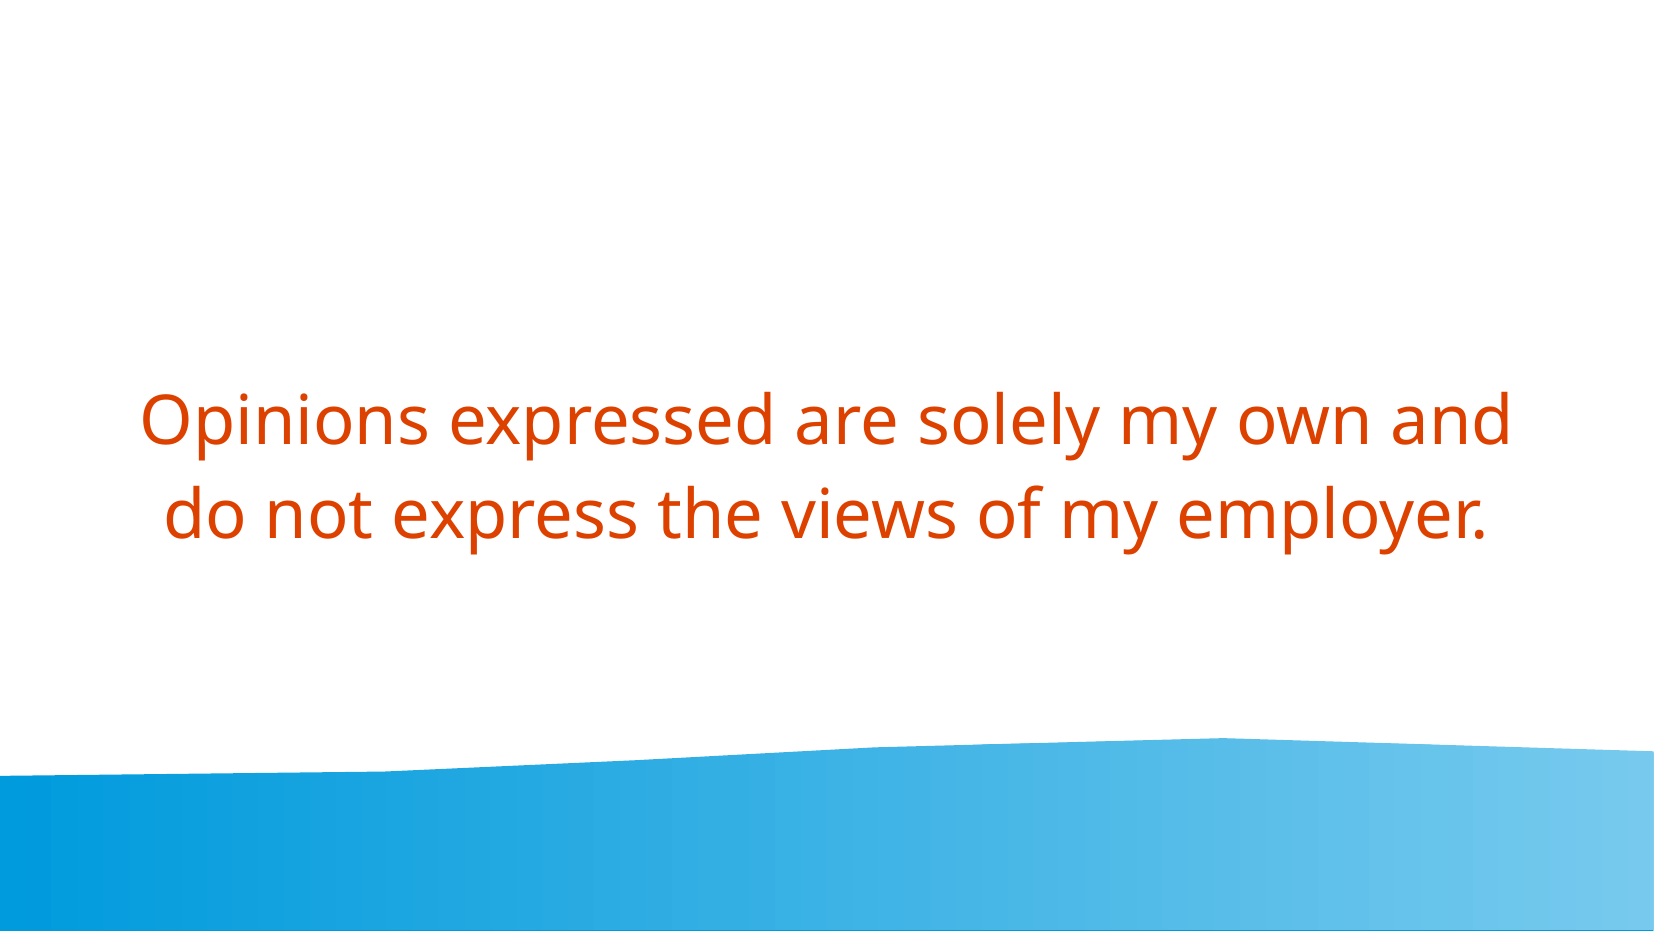

# Opinions expressed are solely my own and do not express the views of my employer.